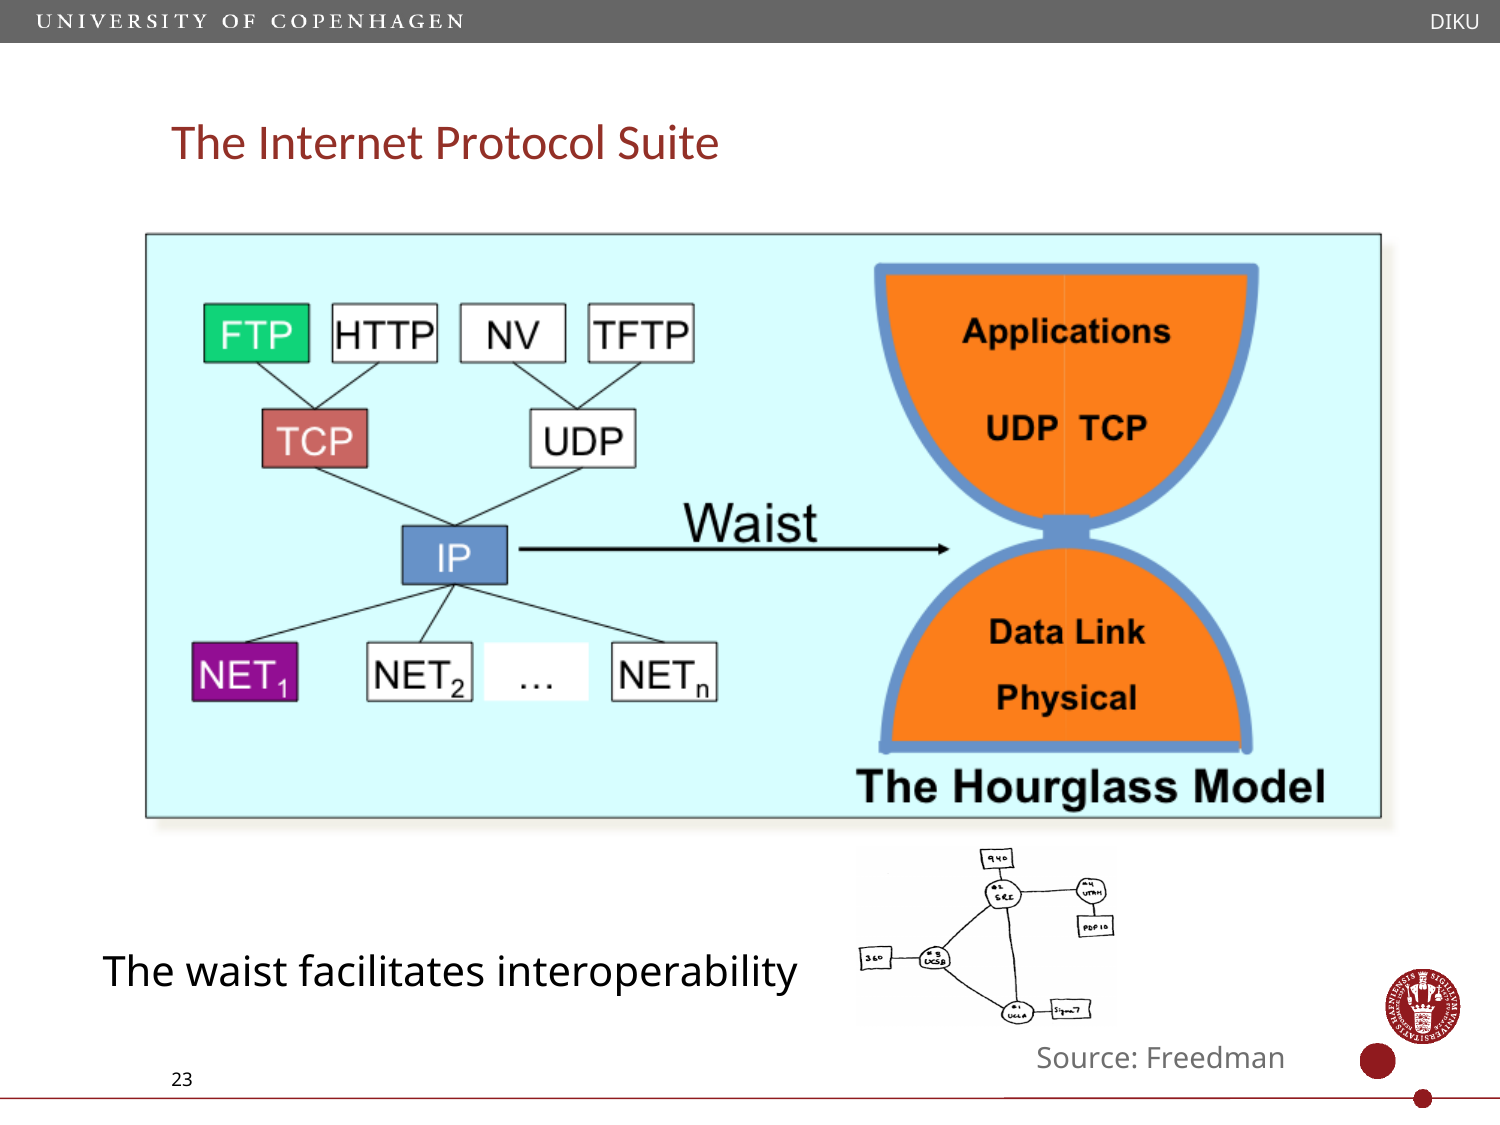

DIKU
The Internet Protocol Suite
The waist facilitates interoperability
Source: Freedman